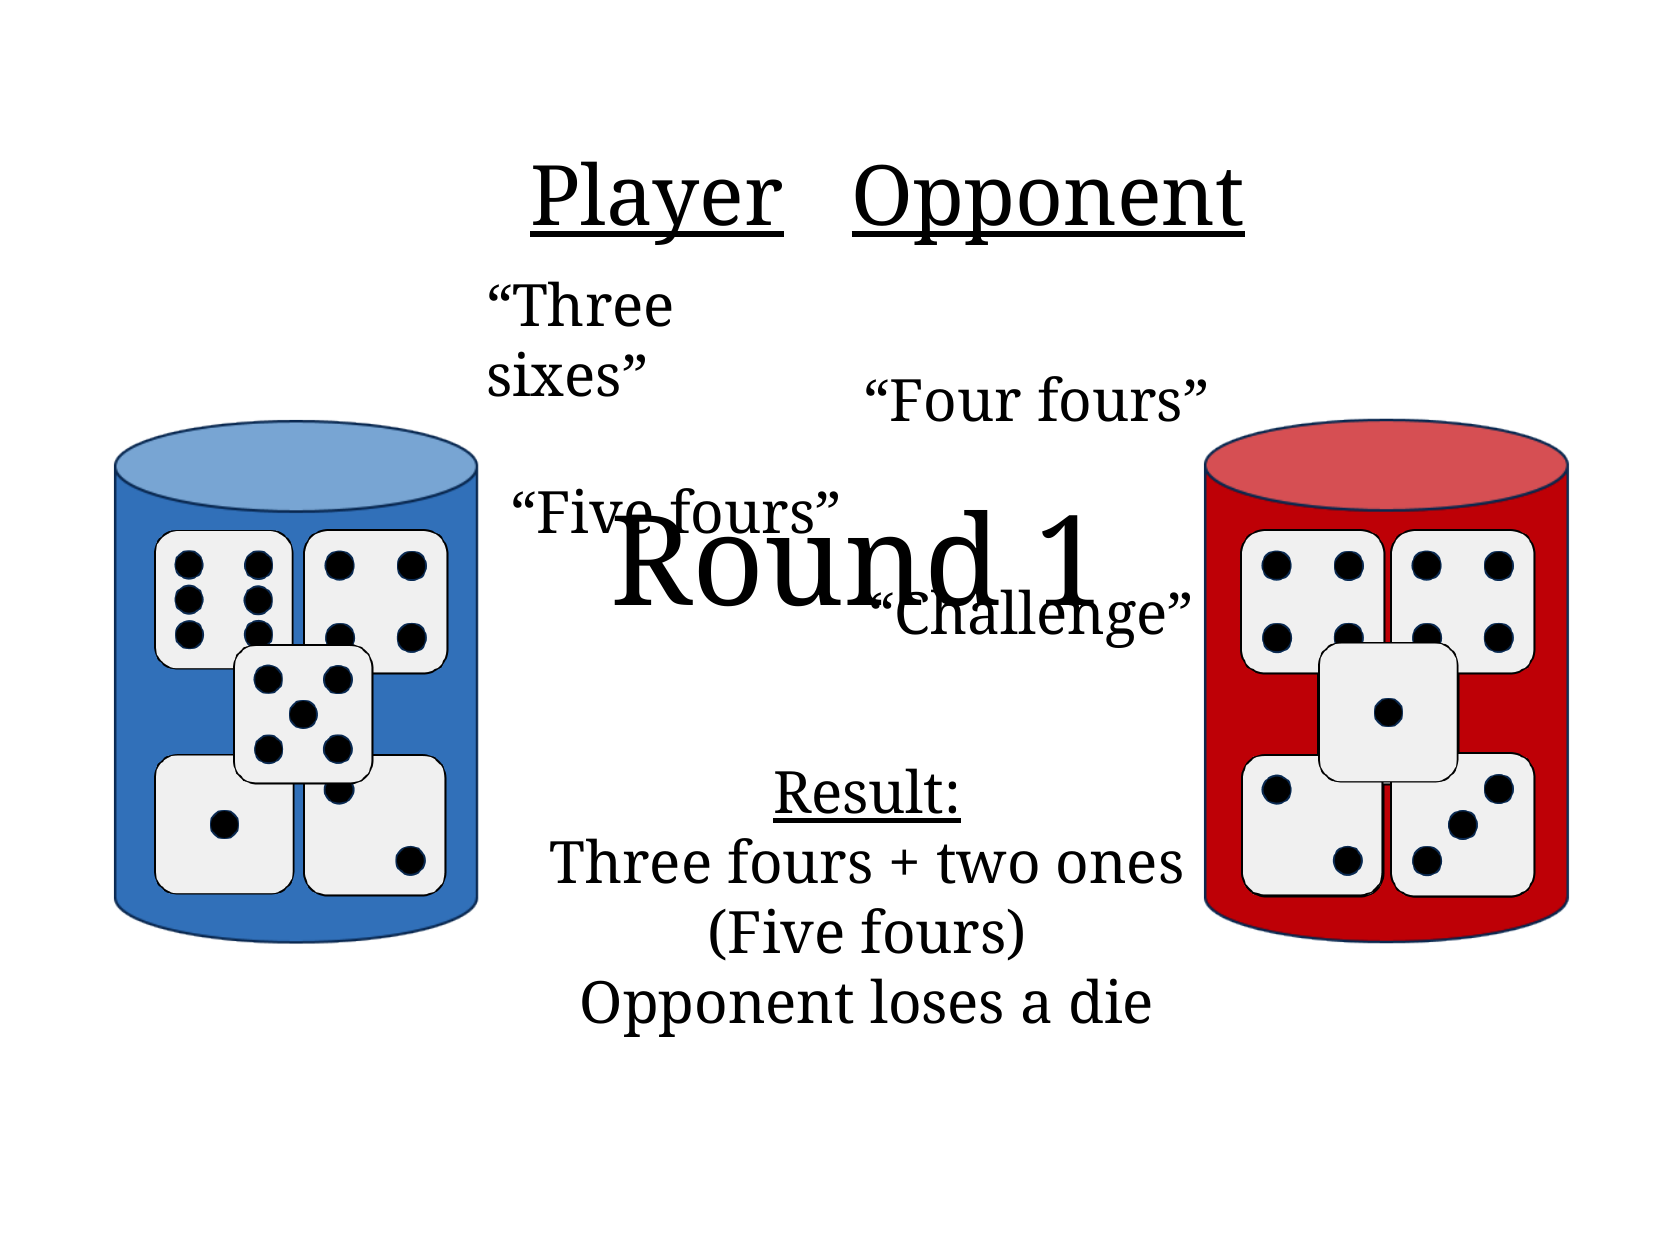

Player
Opponent
“Three sixes”
“Four fours”
“Five fours”
Round 1
“Challenge”
Result:
Three fours + two ones
(Five fours)
Opponent loses a die